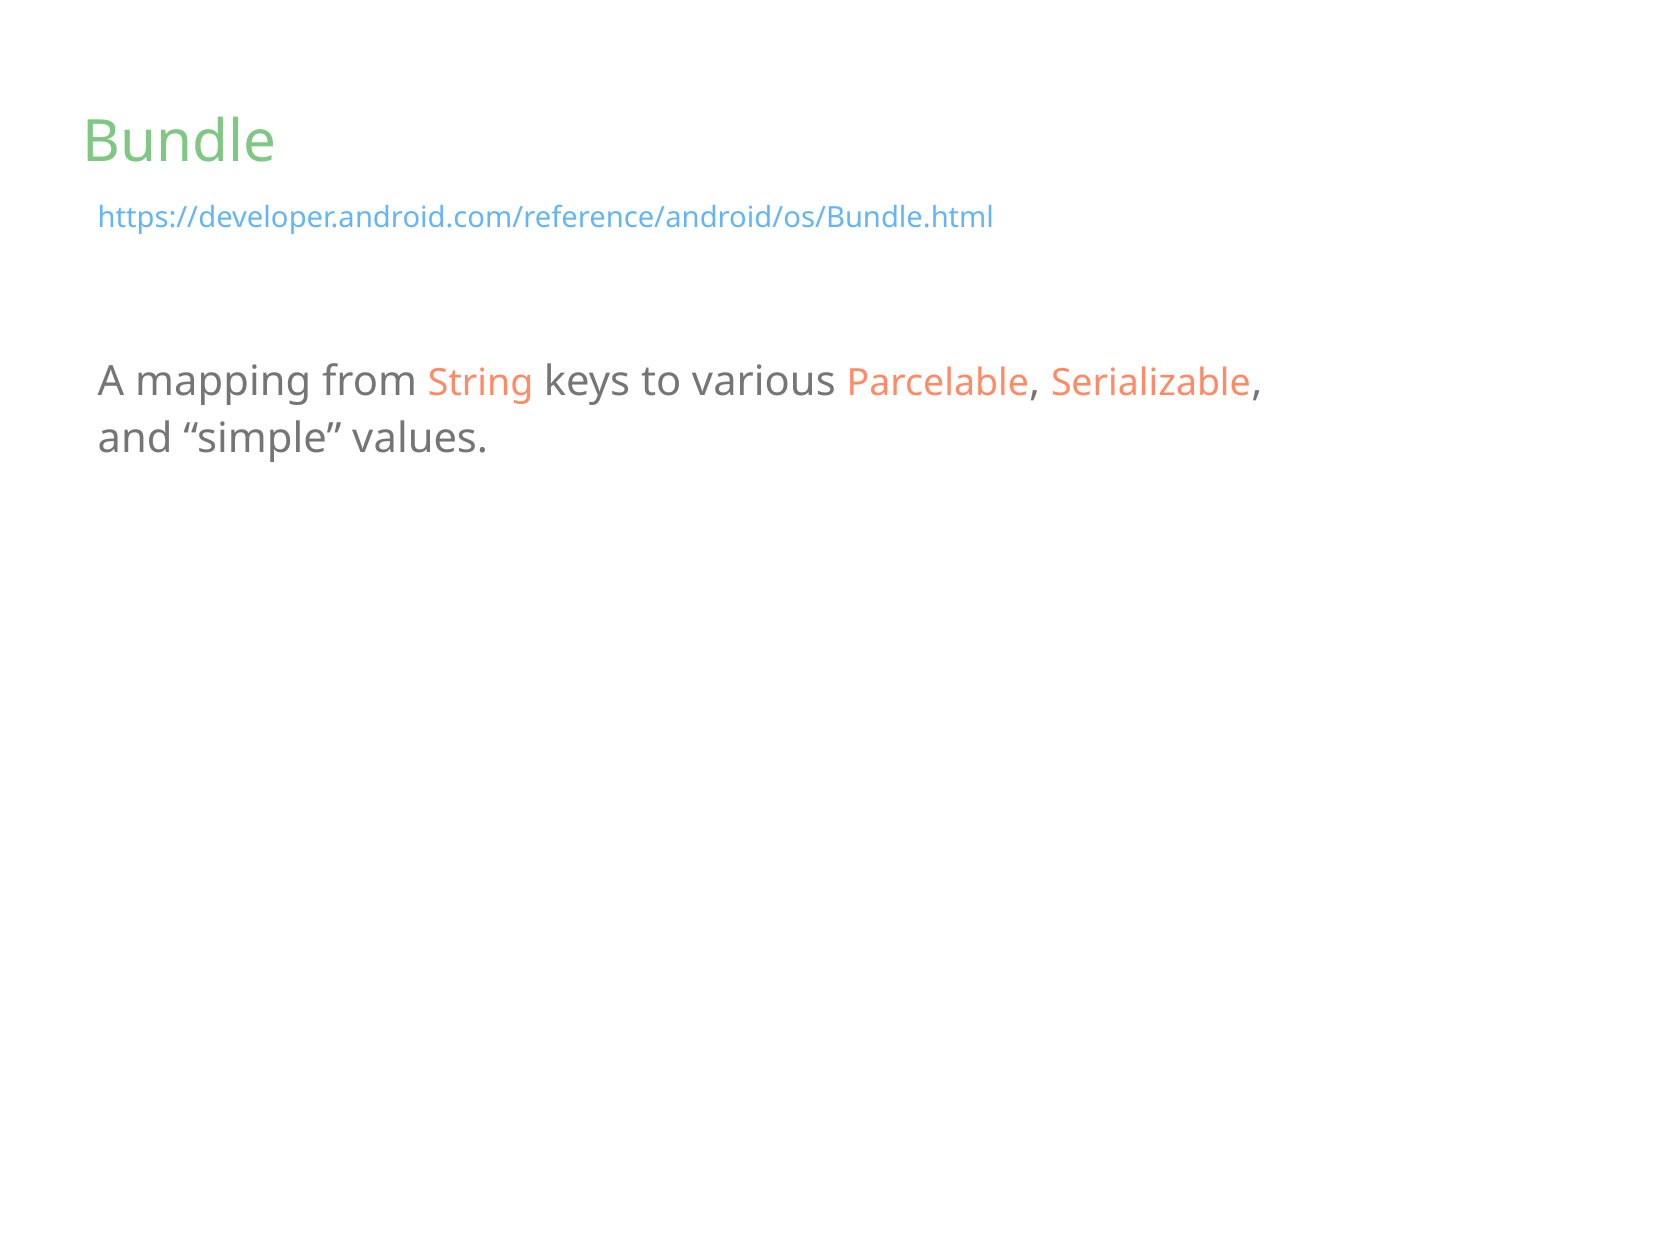

# Bundle
https://developer.android.com/reference/android/os/Bundle.html
A mapping from String keys to various Parcelable, Serializable,
and “simple” values.